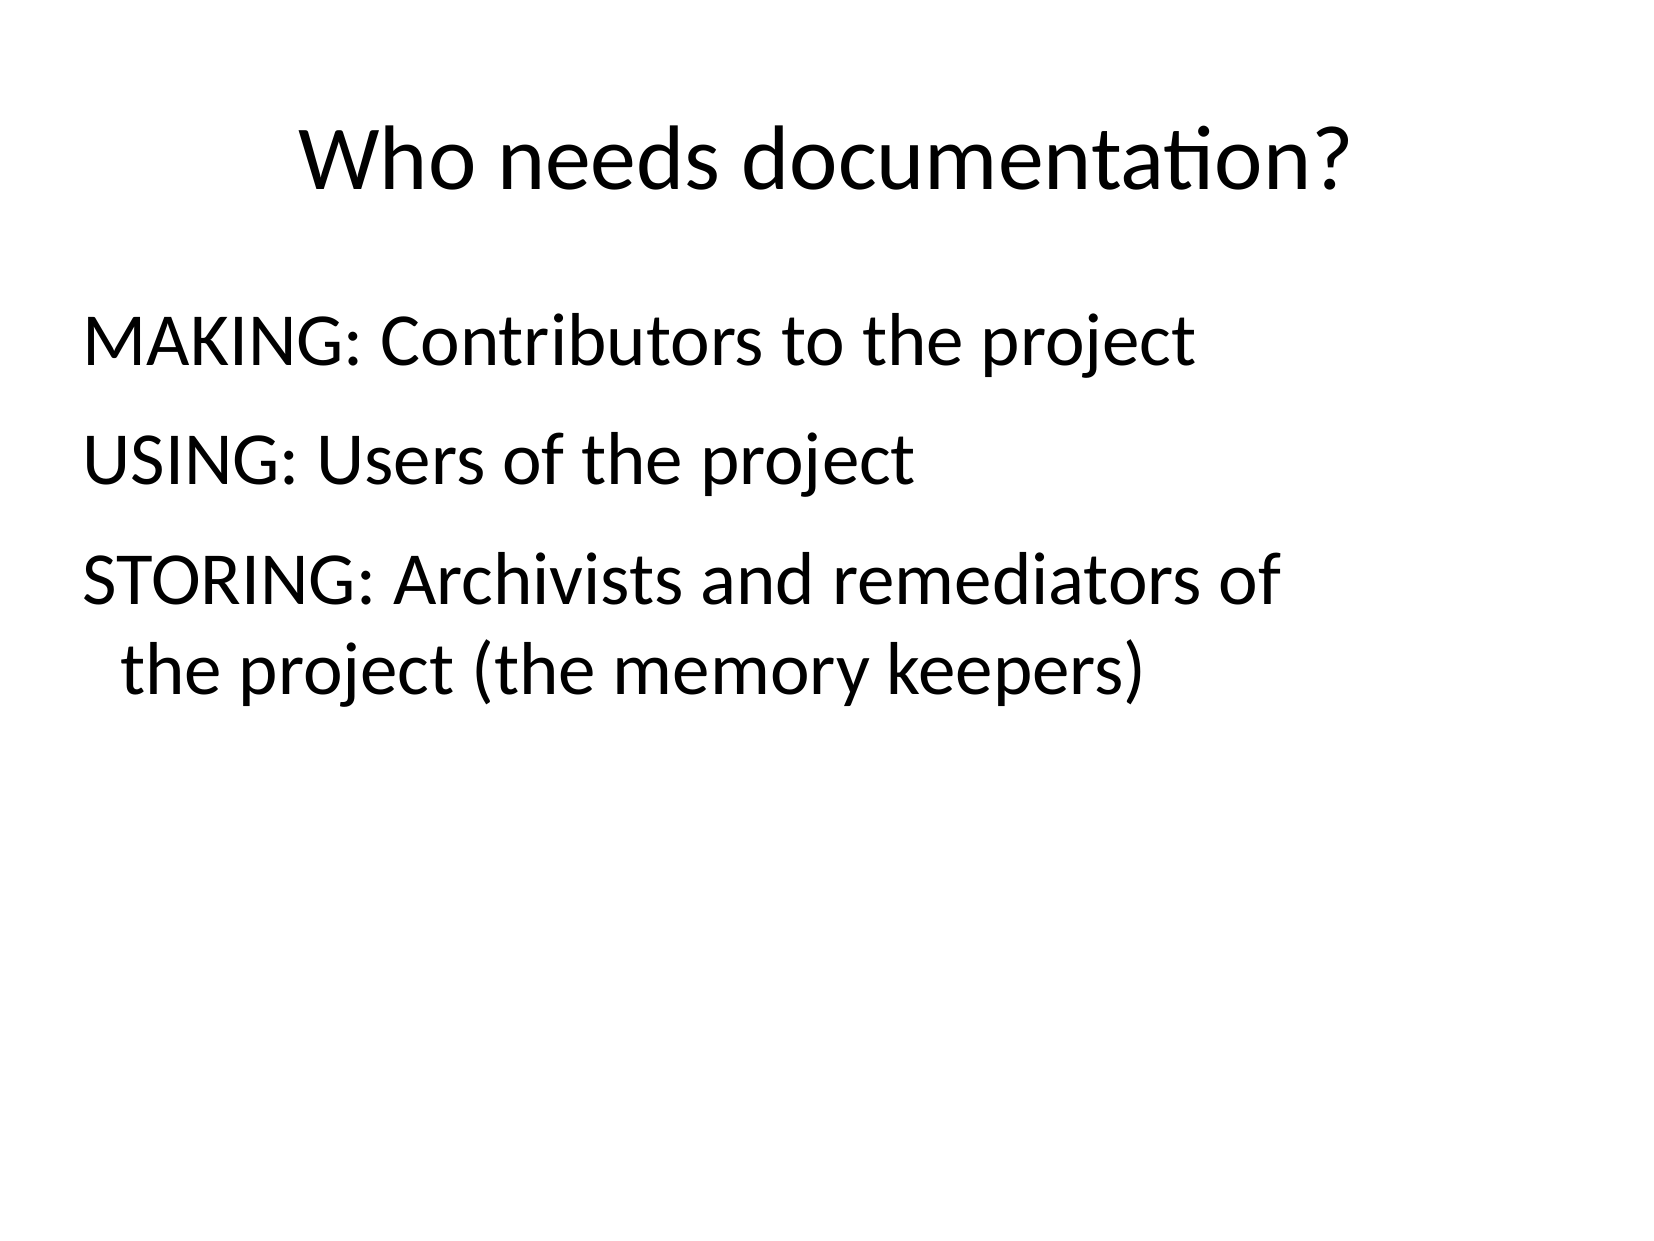

# Who needs documentation?
MAKING: Contributors to the project
USING: Users of the project
STORING: Archivists and remediators of the project (the memory keepers)